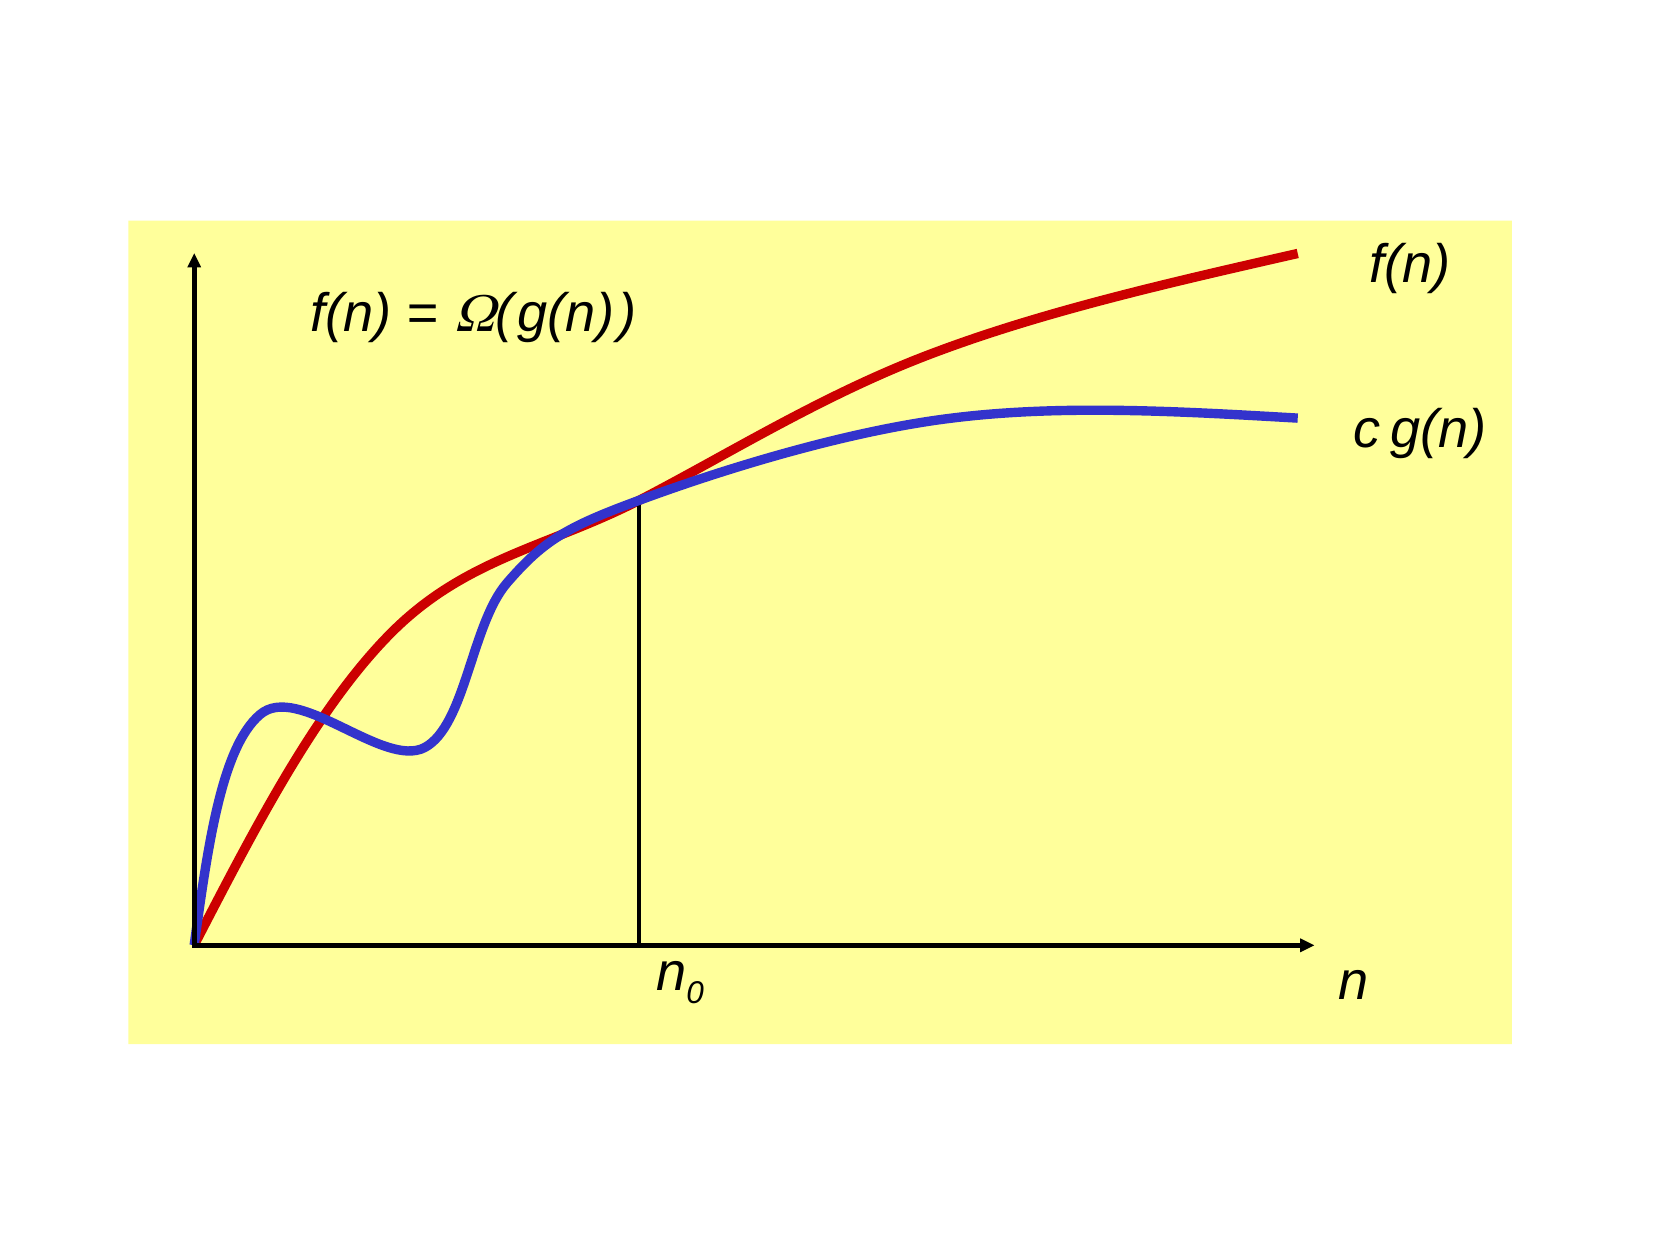

f(n)
f(n) = ( g(n) )
c g(n)
n0
n